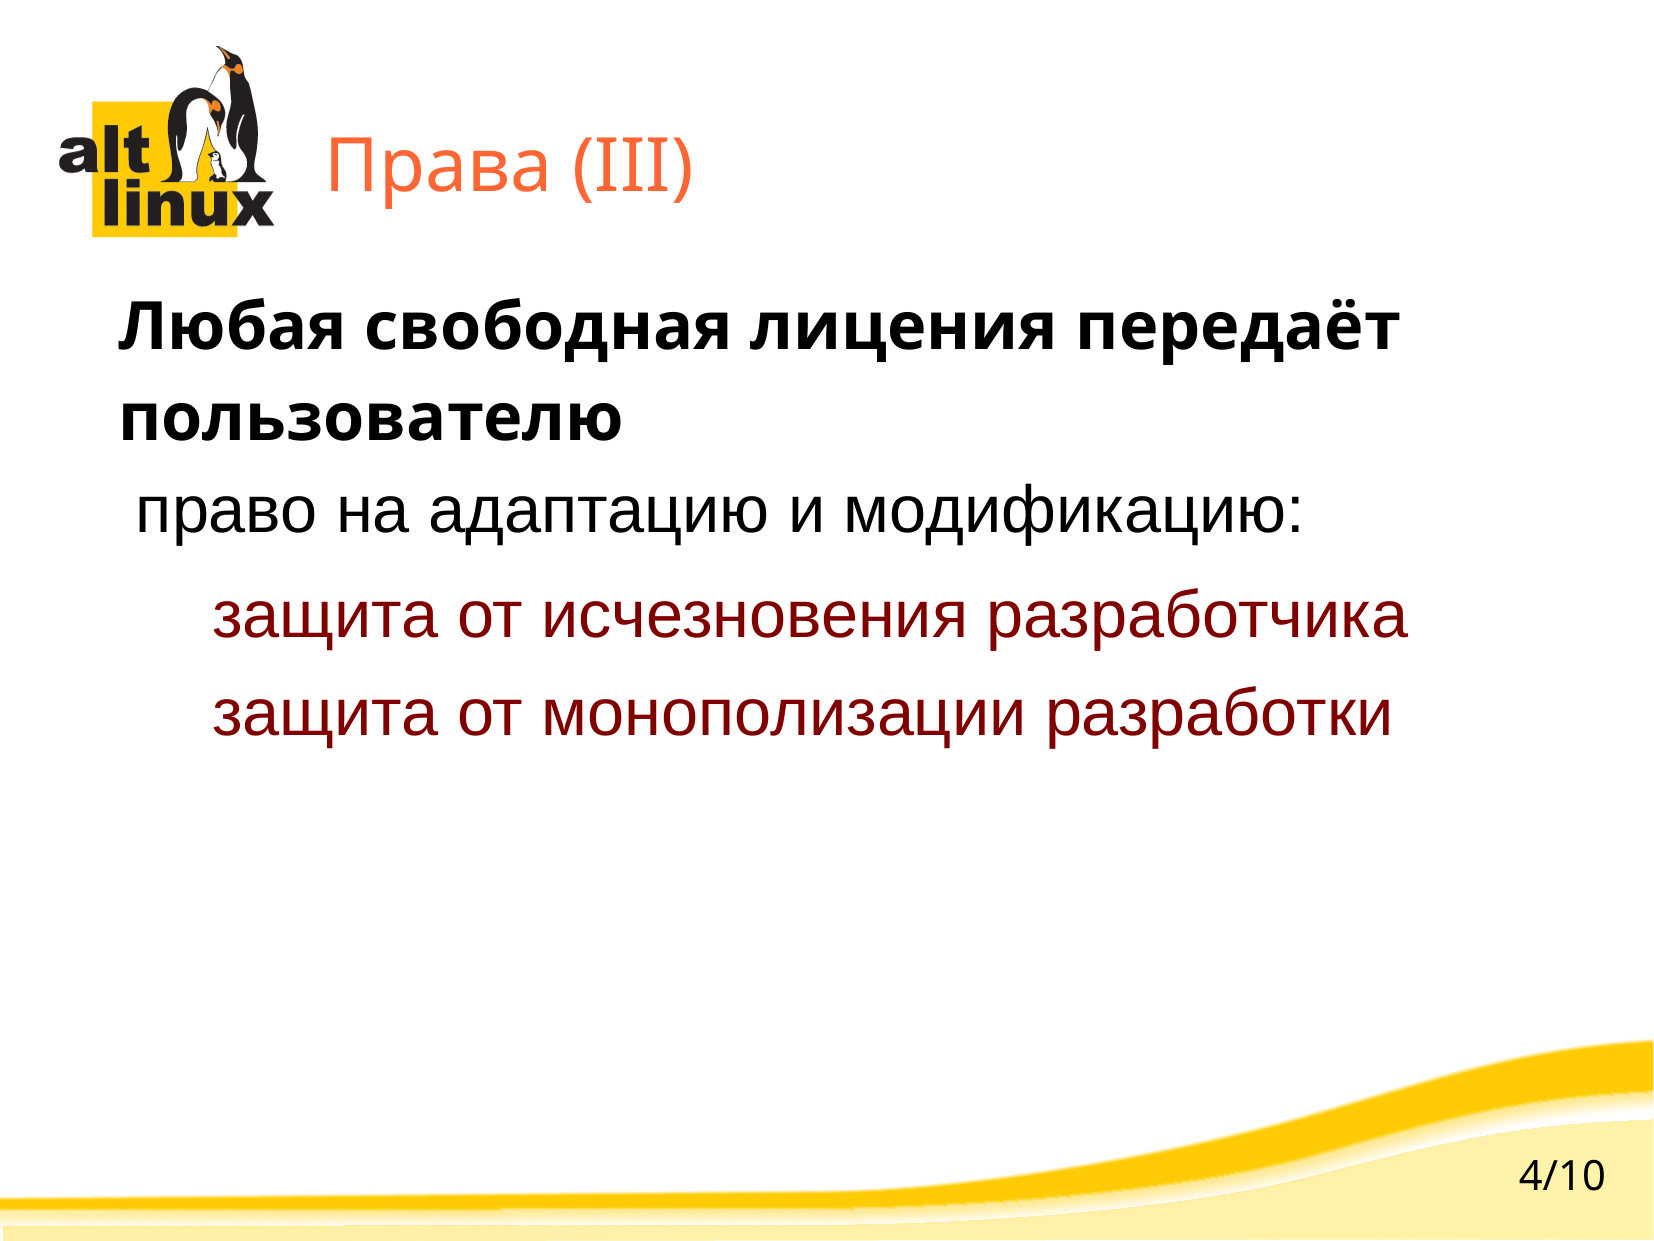

#
Права (III)
Любая свободная лицения передаёт пользователю
право на адаптацию и модификацию:
защита от исчезновения разработчика
защита от монополизации разработки
4/10